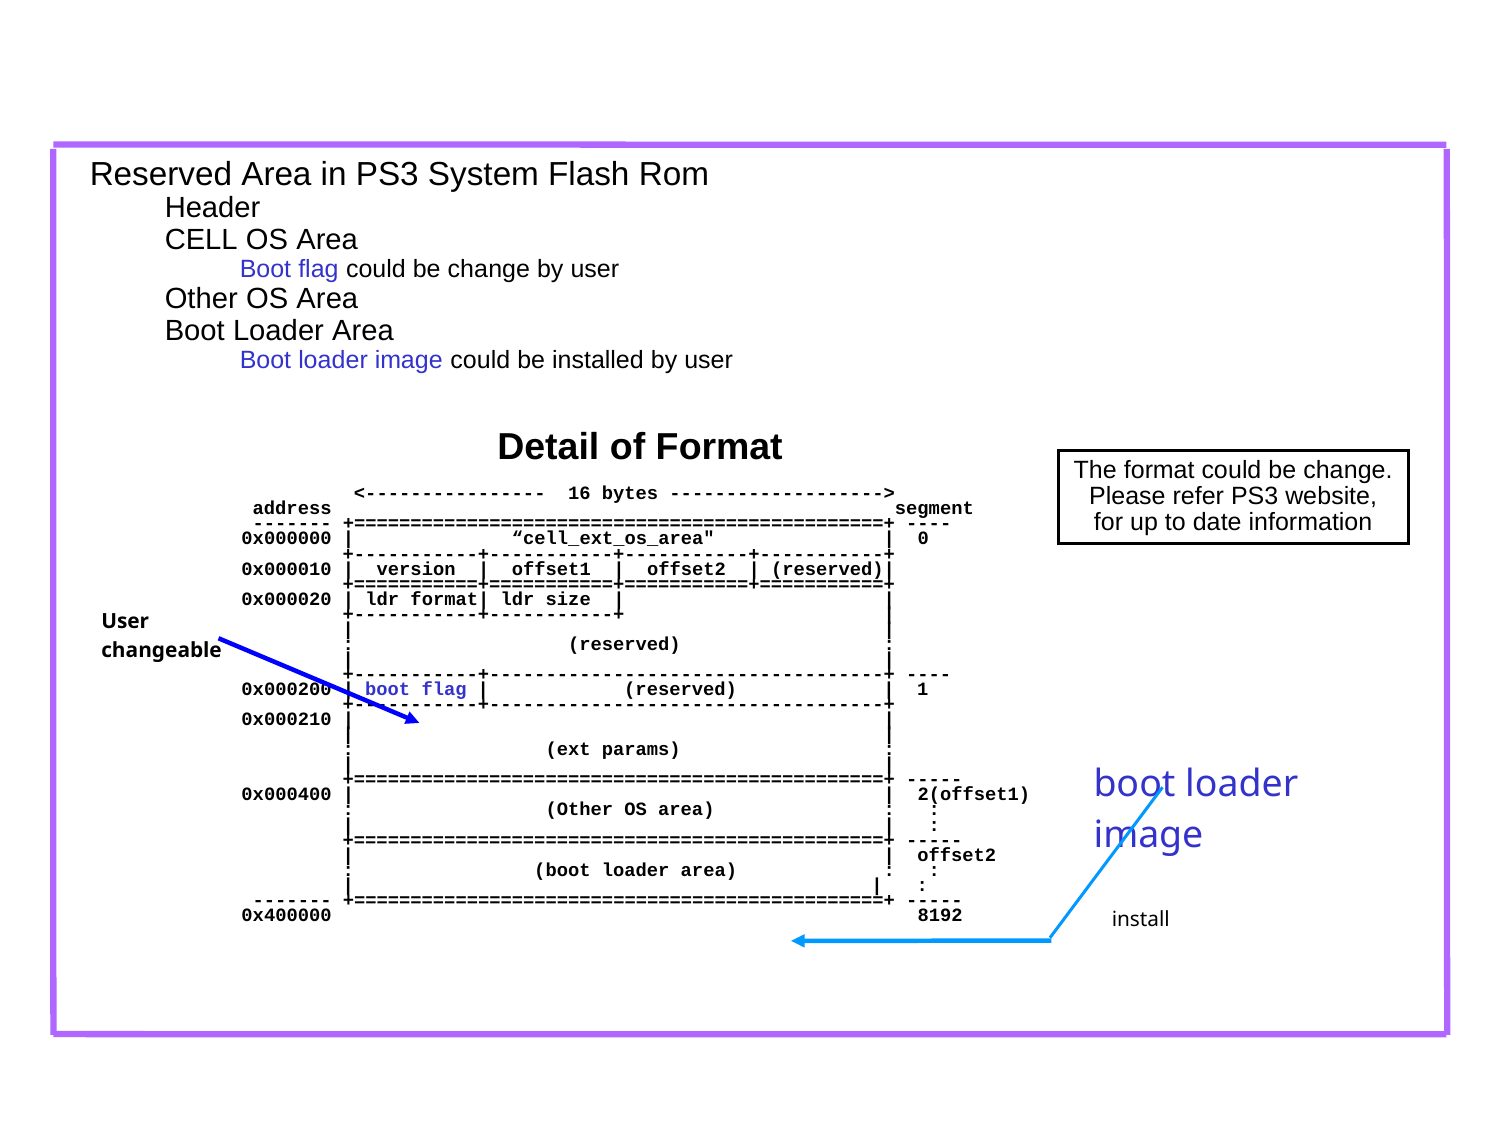

Reserved Area in PS3 System Flash Rom
Header
CELL OS Area
Boot flag could be change by user
Other OS Area
Boot Loader Area
Boot loader image could be installed by user
Detail of Format
The format could be change.
Please refer PS3 website,
for up to date information
 <---------------- 16 bytes ------------------->
 address segment
 ------- +===============================================+ ----
 0x000000 | “cell_ext_os_area" | 0
 +-----------+-----------+-----------+-----------+
 0x000010 | version | offset1 | offset2 | (reserved)|
 +===========+===========+===========+===========+
 0x000020 | ldr format| ldr size | |
 +-----------+-----------+ |
 | |
 : (reserved) :
 | |
 +-----------+-----------------------------------+ ----
 0x000200 | boot flag | (reserved) | 1
 +-----------+-----------------------------------+
 0x000210 | |
 | |
 : (ext params) :
 | |
 +===============================================+ -----
 0x000400 | | 2(offset1)
 : (Other OS area) : :
 | | :
 +===============================================+ -----
 | | offset2
 : (boot loader area) : :
 | 　　 　 | :
 ------- +===============================================+ -----
 0x400000 8192
User changeable
boot loader image
install